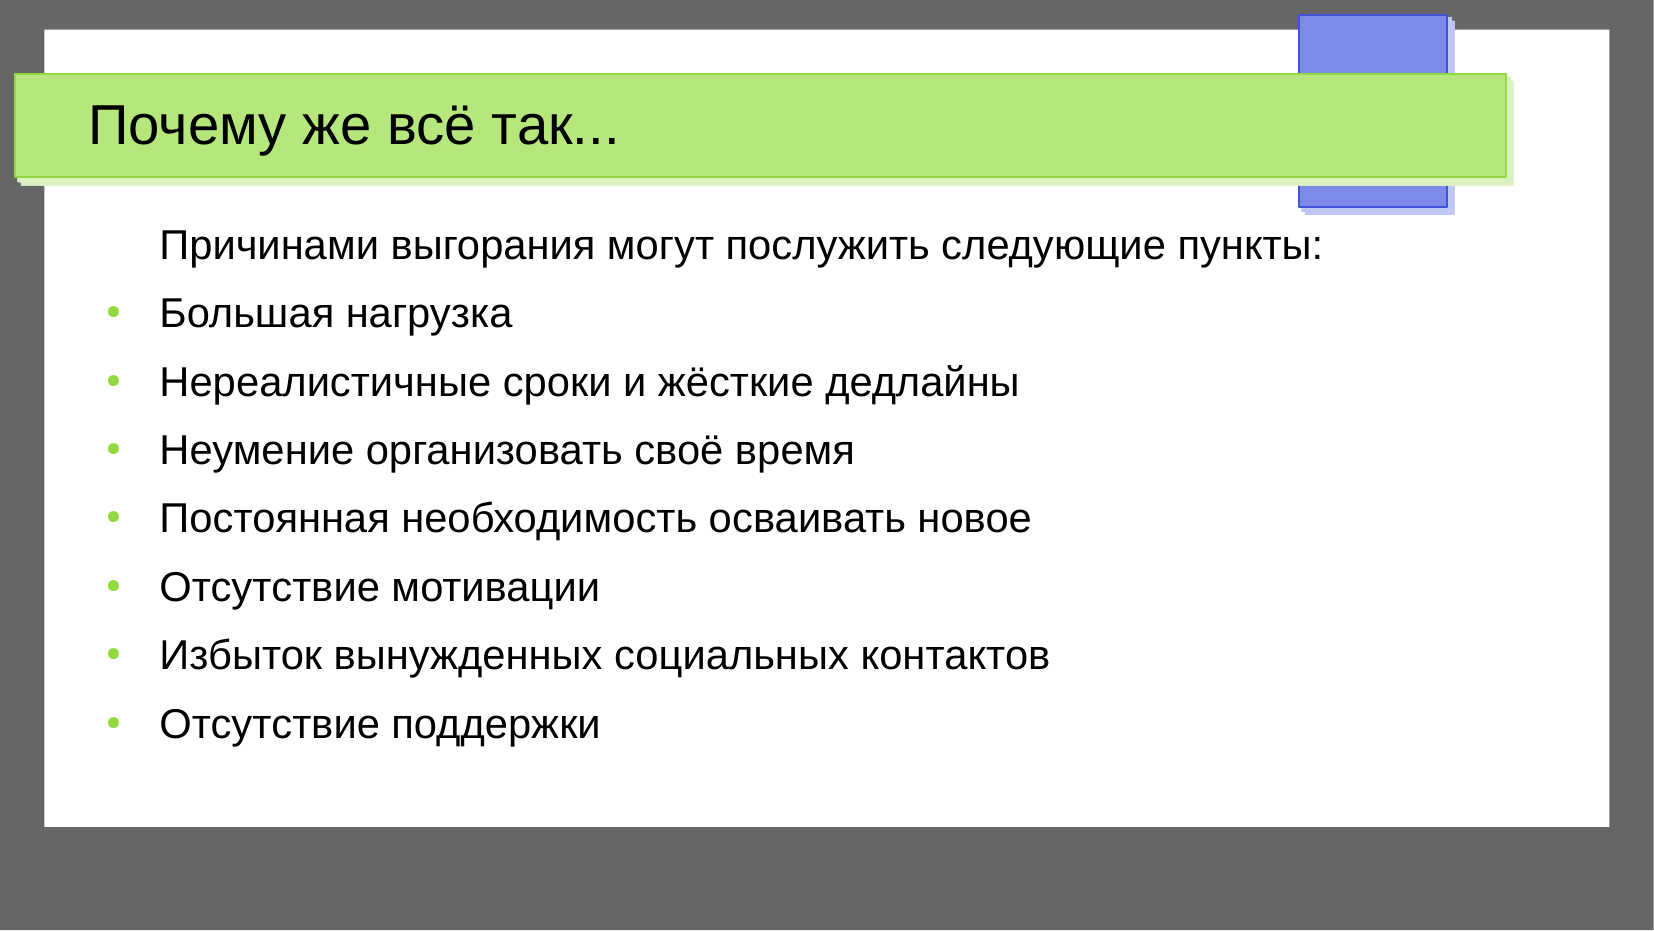

# Почему же всё так...
Причинами выгорания могут послужить следующие пункты:
Большая нагрузка
Нереалистичные сроки и жёсткие дедлайны
Неумение организовать своё время
Постоянная необходимость осваивать новое
Отсутствие мотивации
Избыток вынужденных социальных контактов
Отсутствие поддержки